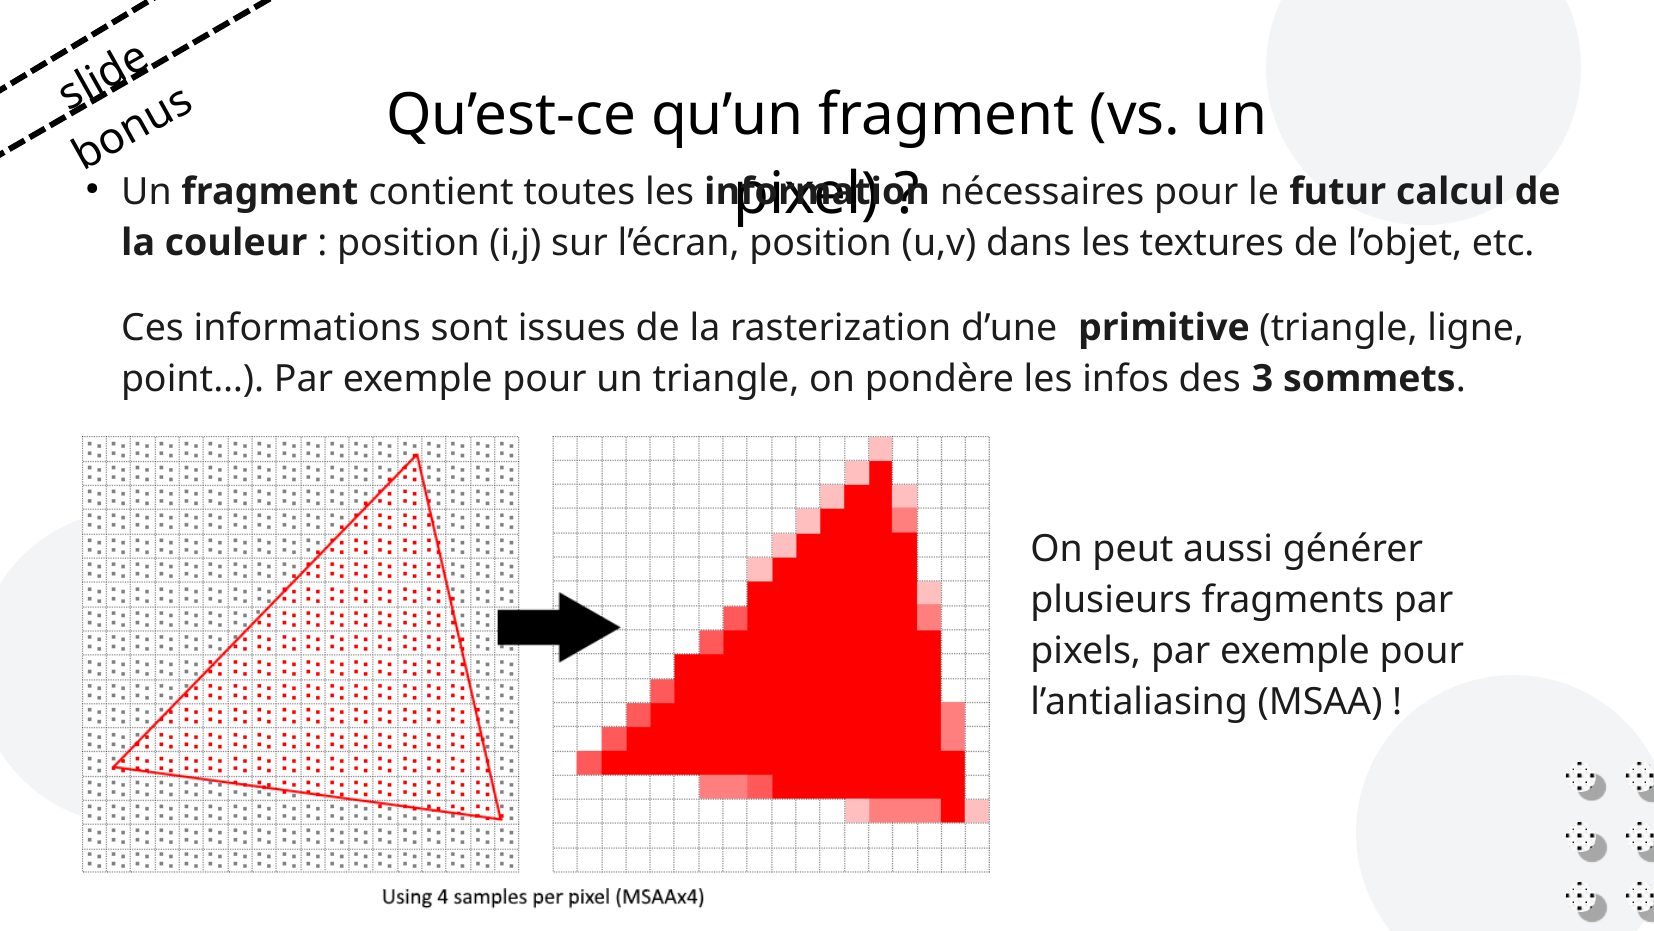

slide bonus
Qu’est-ce qu’un fragment (vs. un pixel) ?
Un fragment contient toutes les information nécessaires pour le futur calcul de la couleur : position (i,j) sur l’écran, position (u,v) dans les textures de l’objet, etc.
Ces informations sont issues de la rasterization d’une primitive (triangle, ligne, point…). Par exemple pour un triangle, on pondère les infos des 3 sommets.
On peut aussi générer plusieurs fragments par pixels, par exemple pour l’antialiasing (MSAA) !